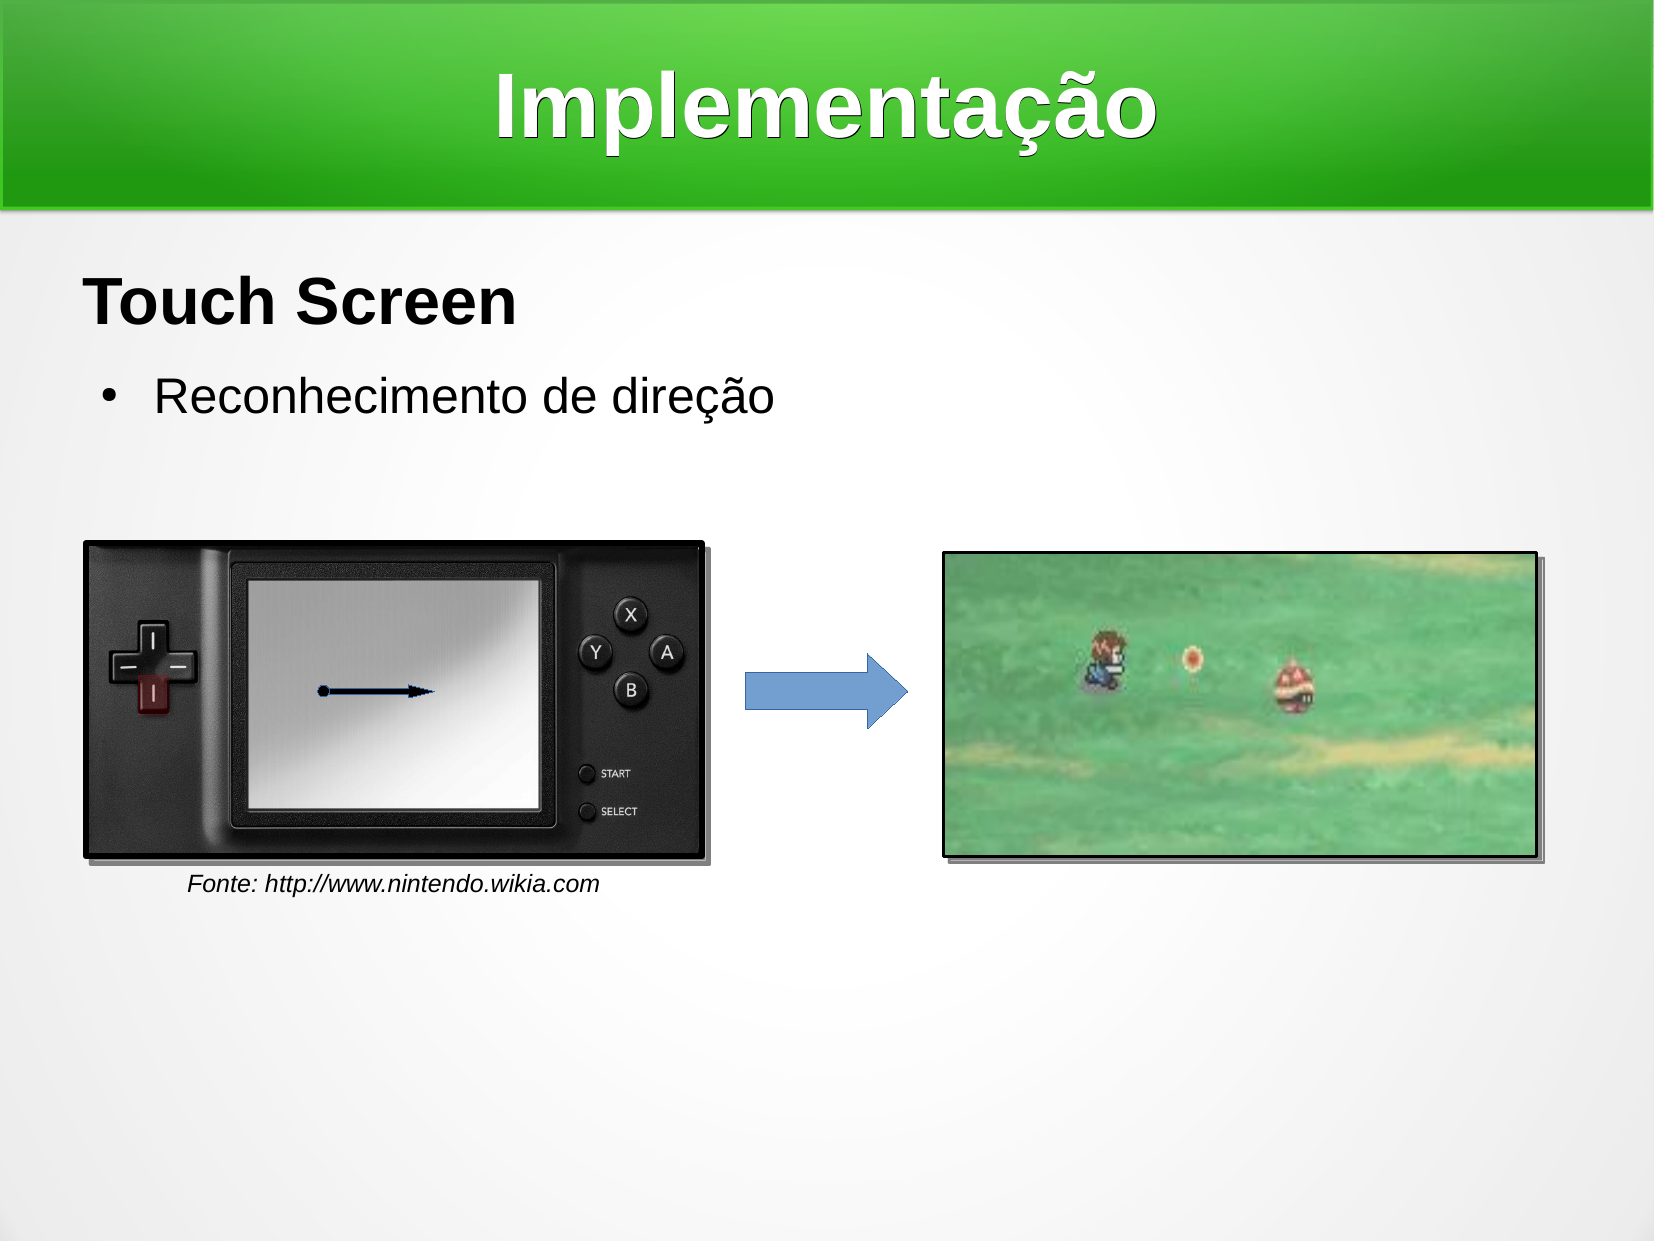

# Implementação
Touch Screen
Reconhecimento de direção
Fonte: http://www.nintendo.wikia.com